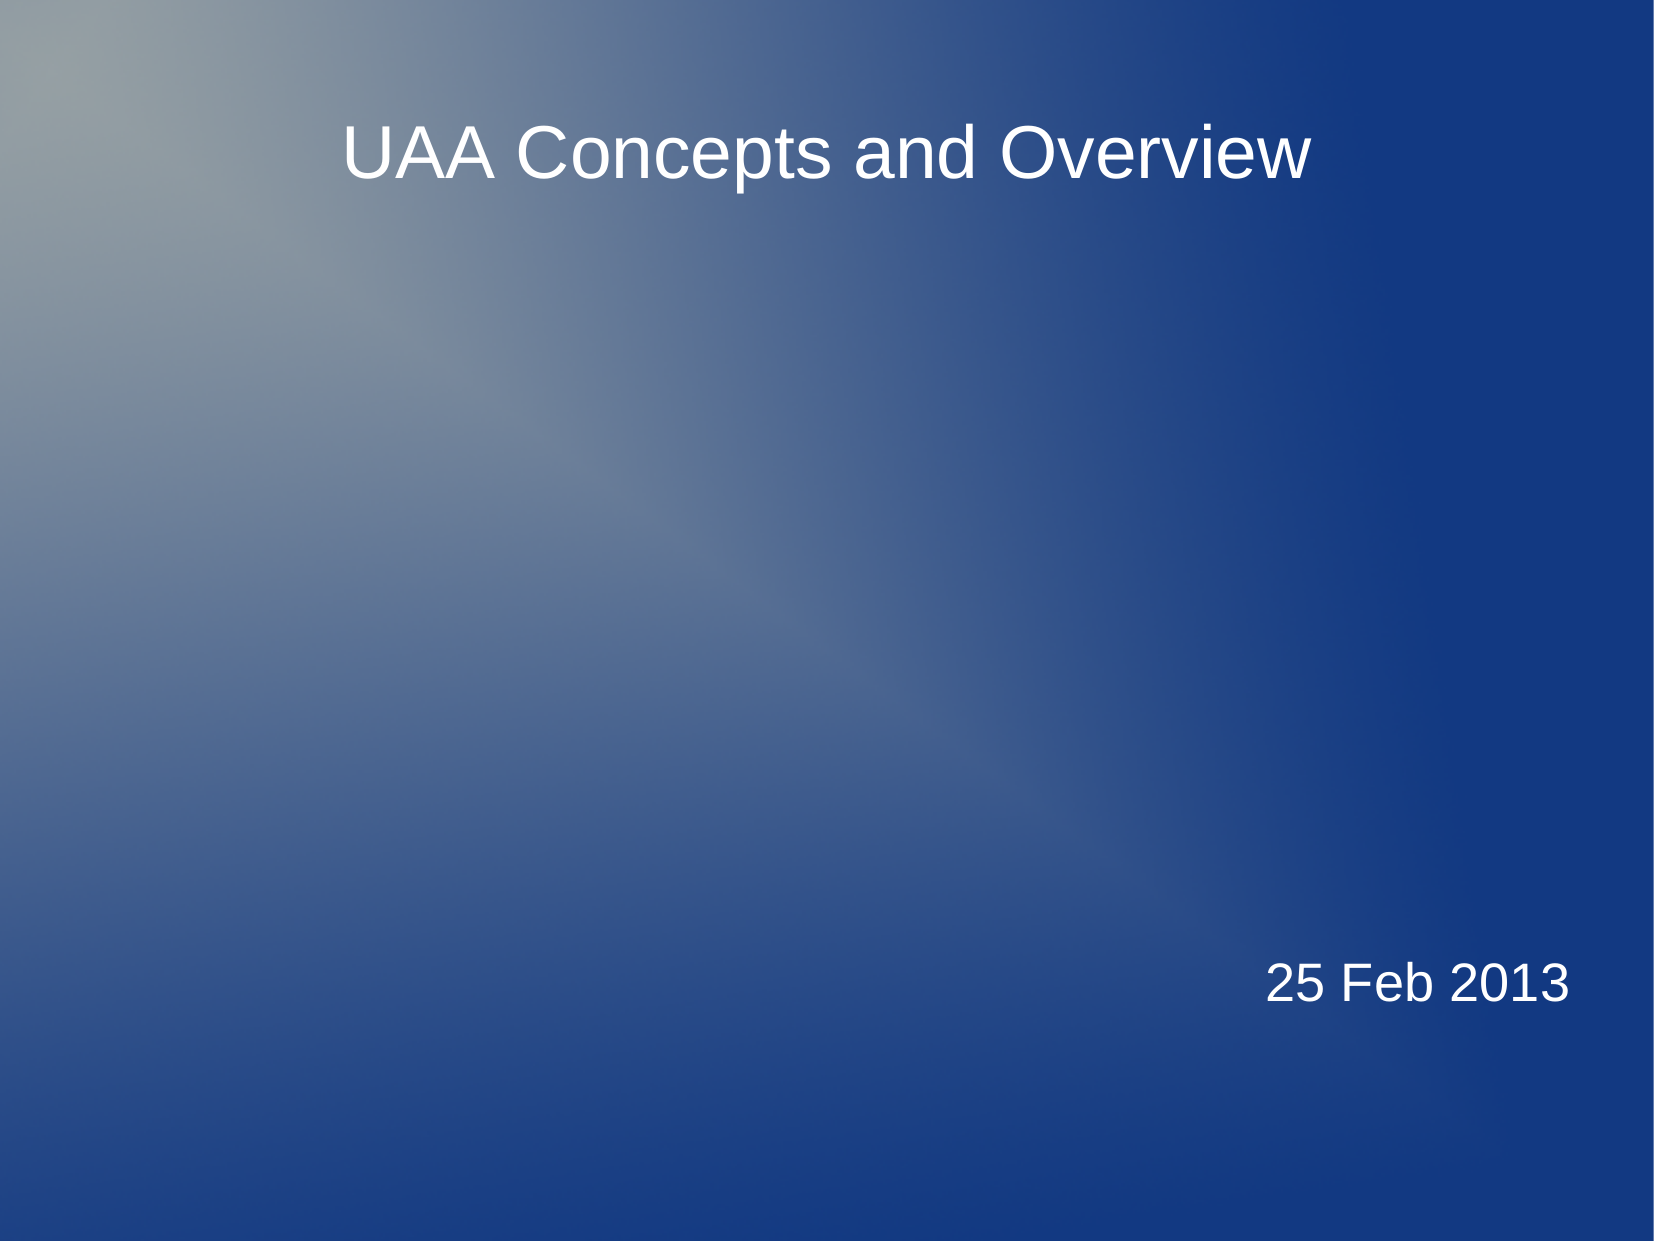

# UAA Concepts and Overview
25 Feb 2013